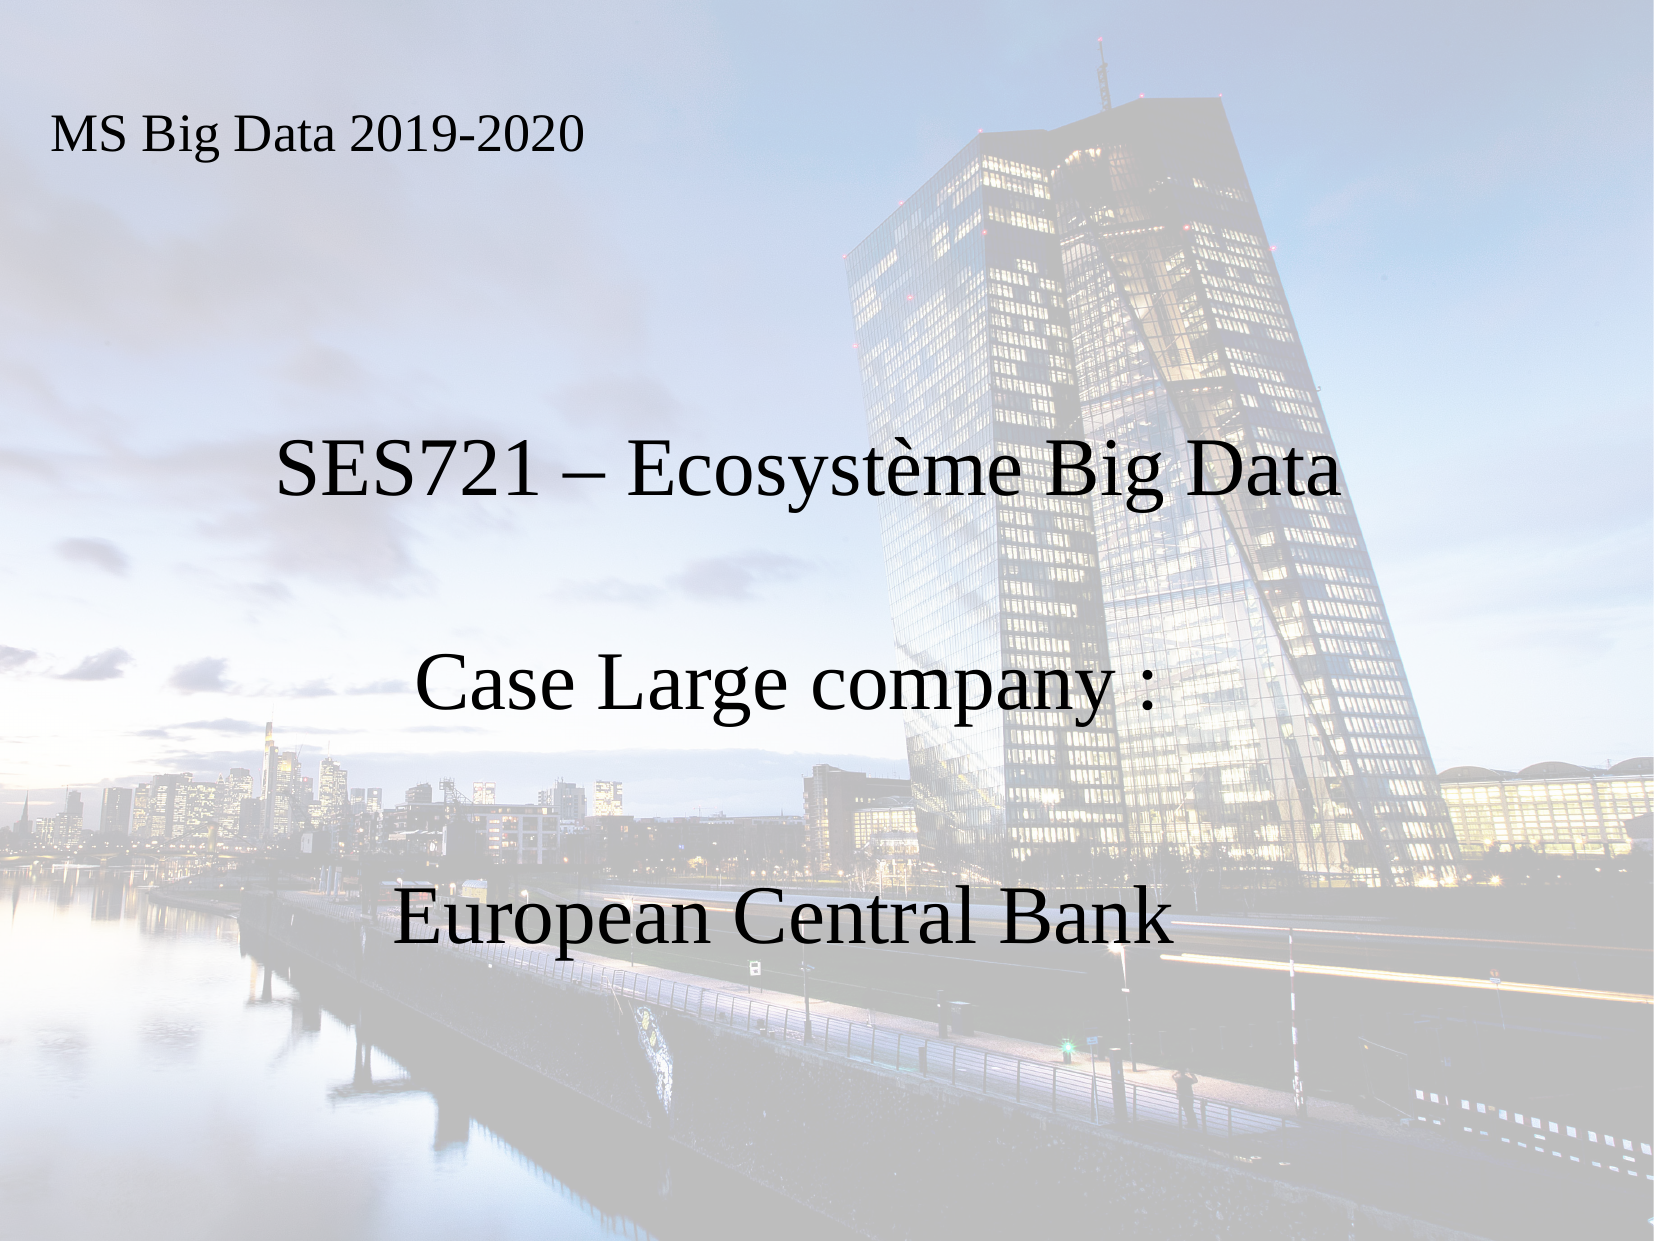

MS Big Data 2019-2020
SES721 – Ecosystème Big Data
Case Large company :
European Central Bank